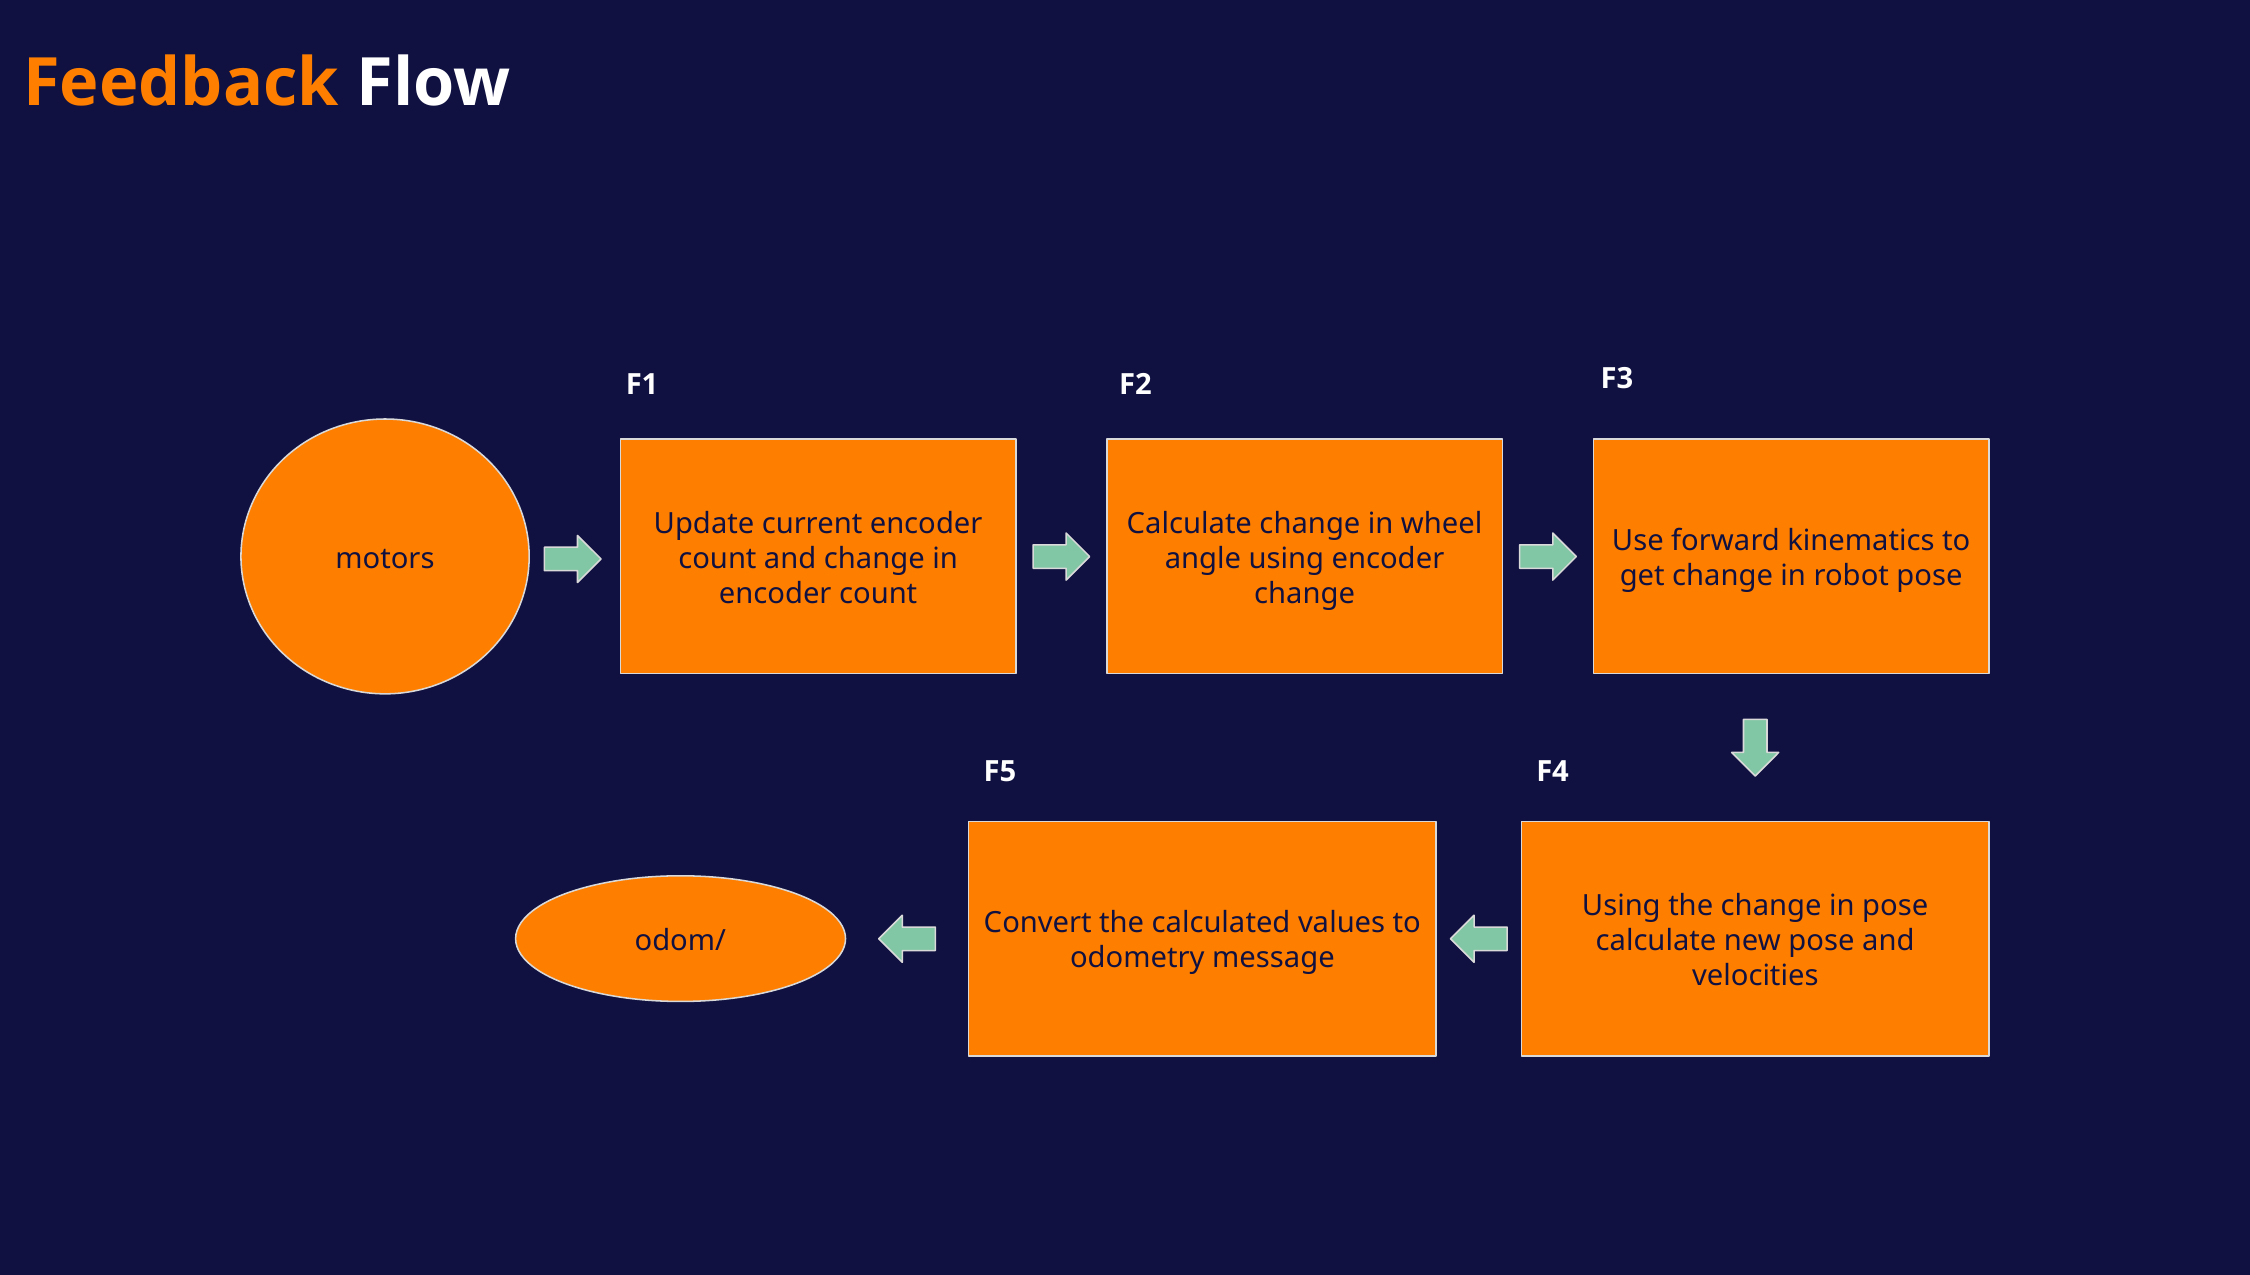

# Feedback Flow
F3
F1
F2
motors
Update current encoder count and change in encoder count
Calculate change in wheel angle using encoder change
Use forward kinematics to get change in robot pose
F5
F4
Convert the calculated values to odometry message
Using the change in pose calculate new pose and velocities
odom/